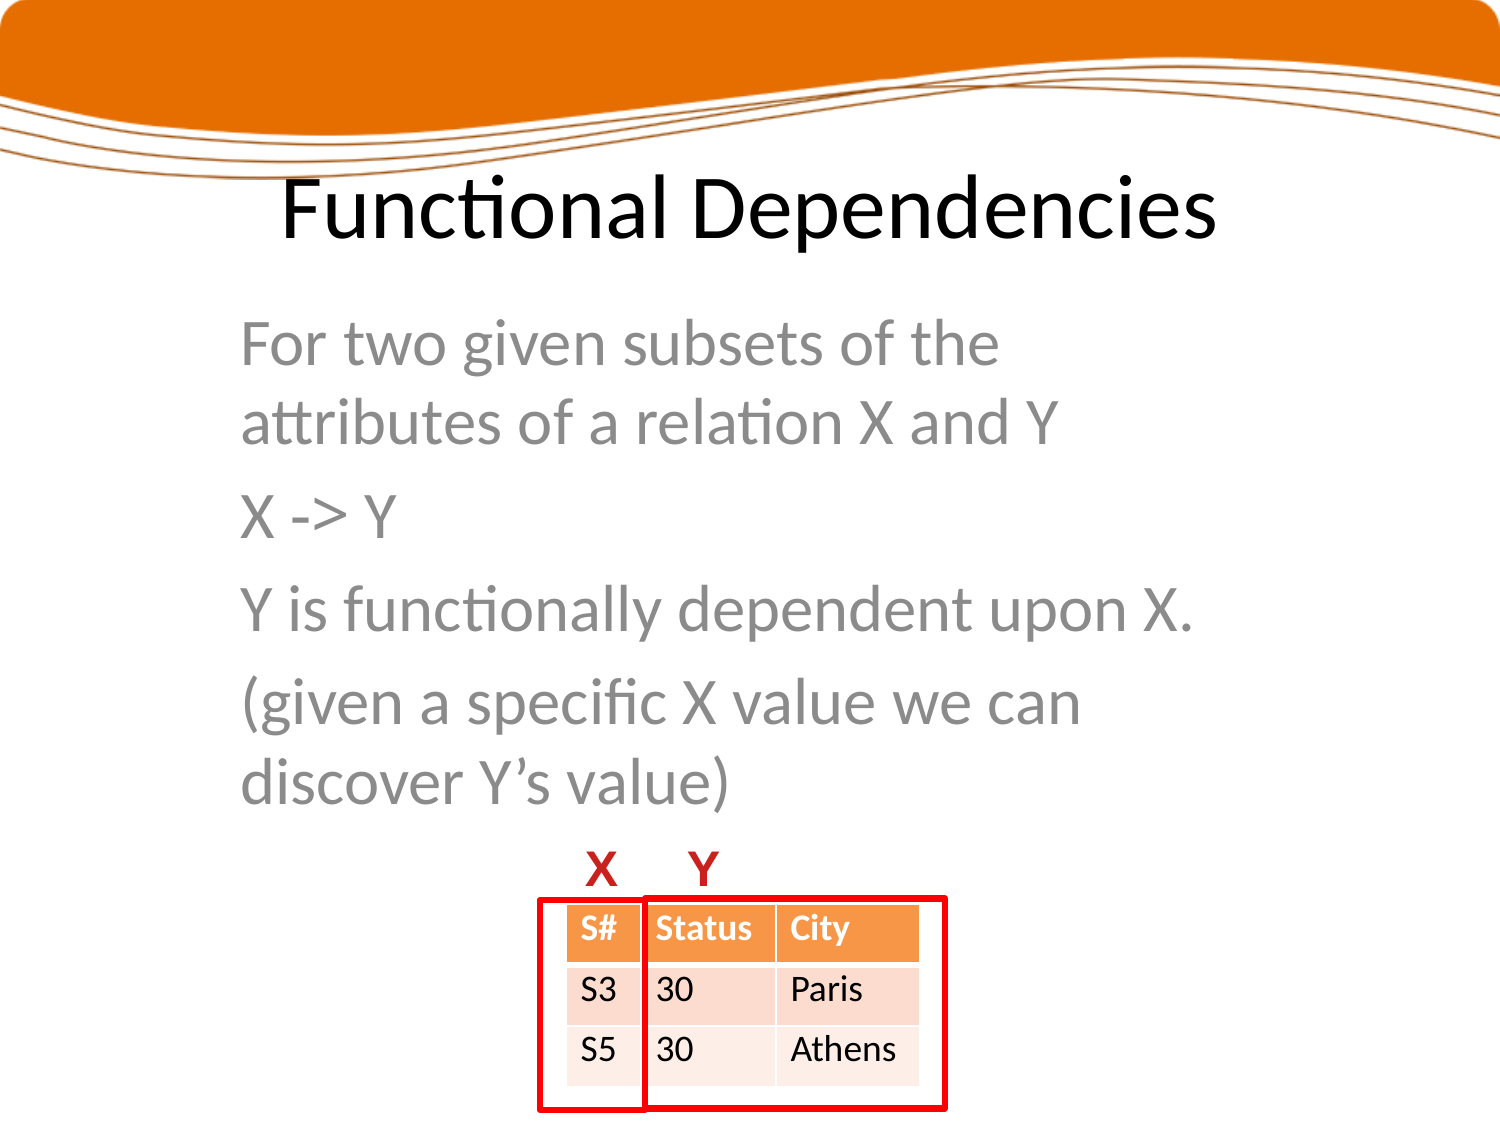

Functional Dependencies
# For two given subsets of the attributes of a relation X and Y
X -> Y
Y is functionally dependent upon X.
(given a specific X value we can discover Y’s value)
| | |
| --- | --- |
| | |
| | |
X
Y
| S# | Status | City |
| --- | --- | --- |
| S3 | 30 | Paris |
| S5 | 30 | Athens |